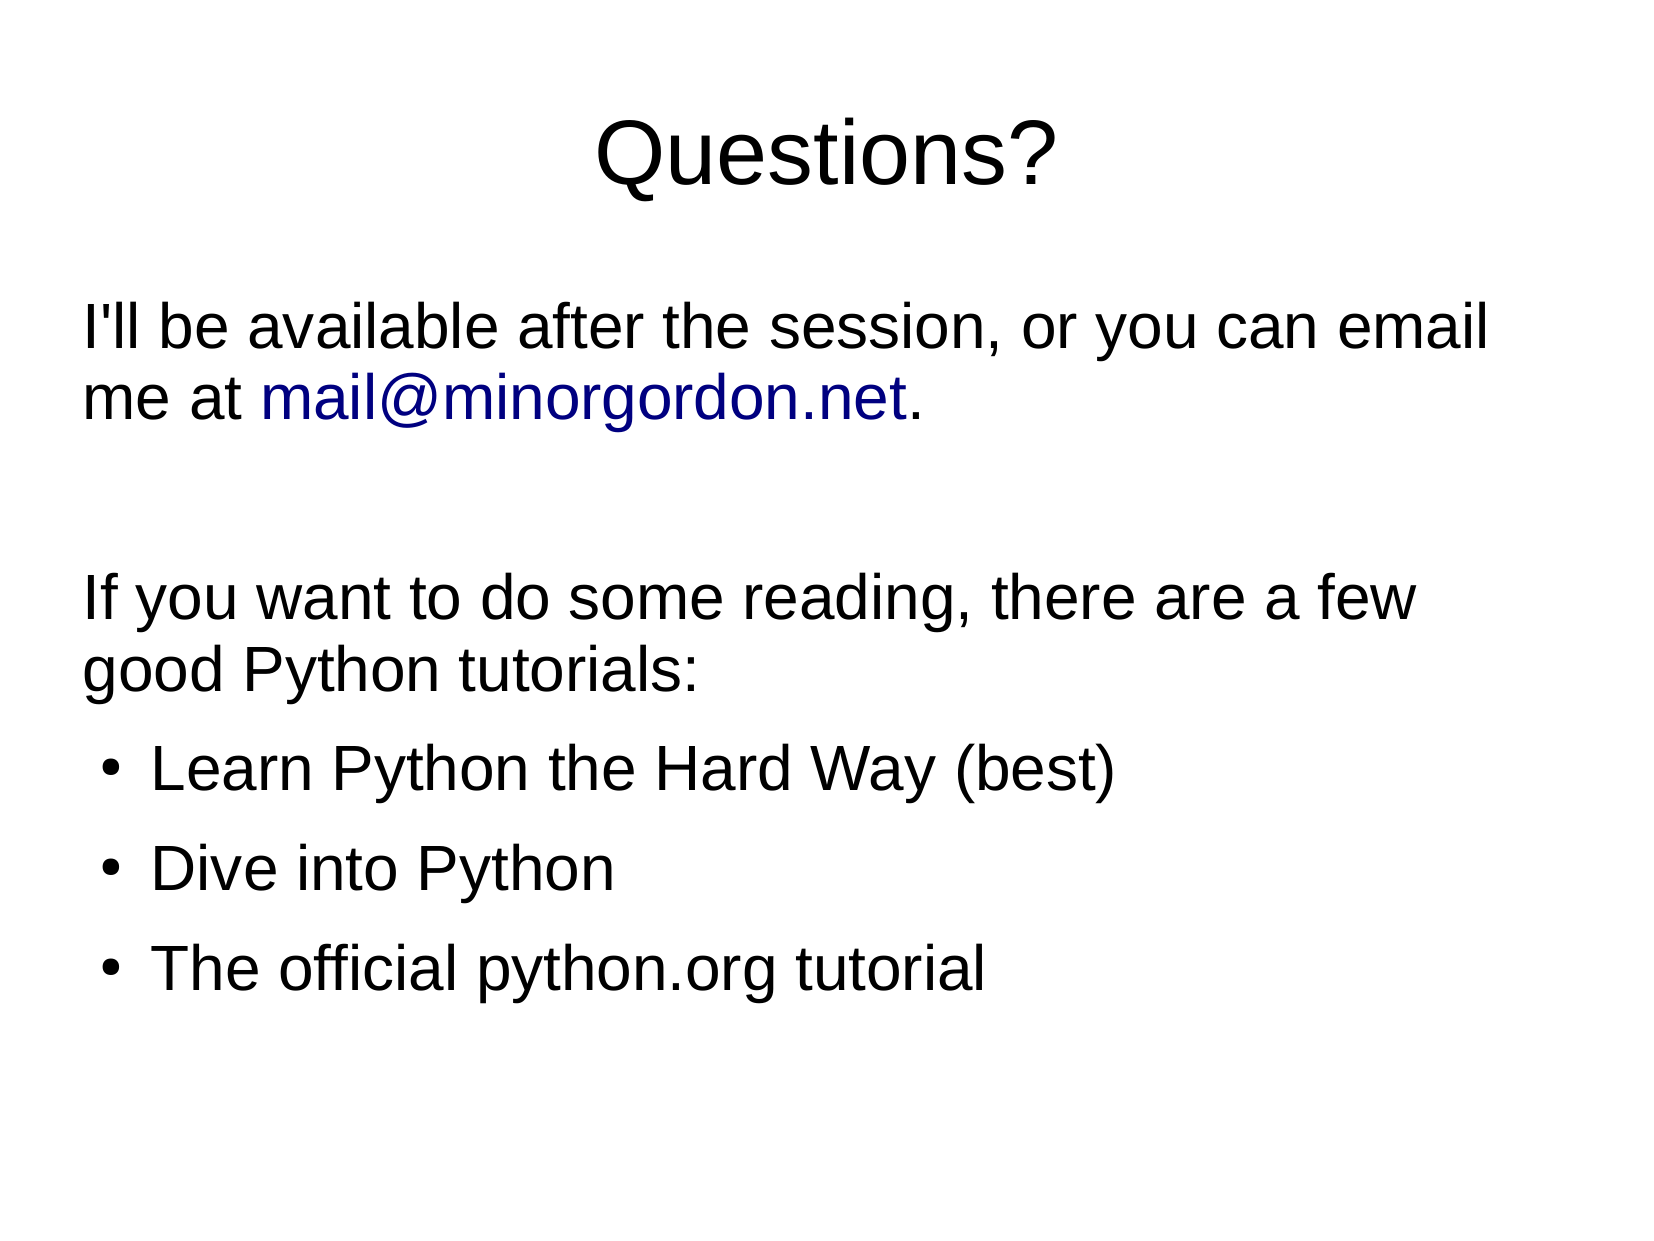

# Questions?
I'll be available after the session, or you can email me at mail@minorgordon.net.
If you want to do some reading, there are a few good Python tutorials:
Learn Python the Hard Way (best)
Dive into Python
The official python.org tutorial